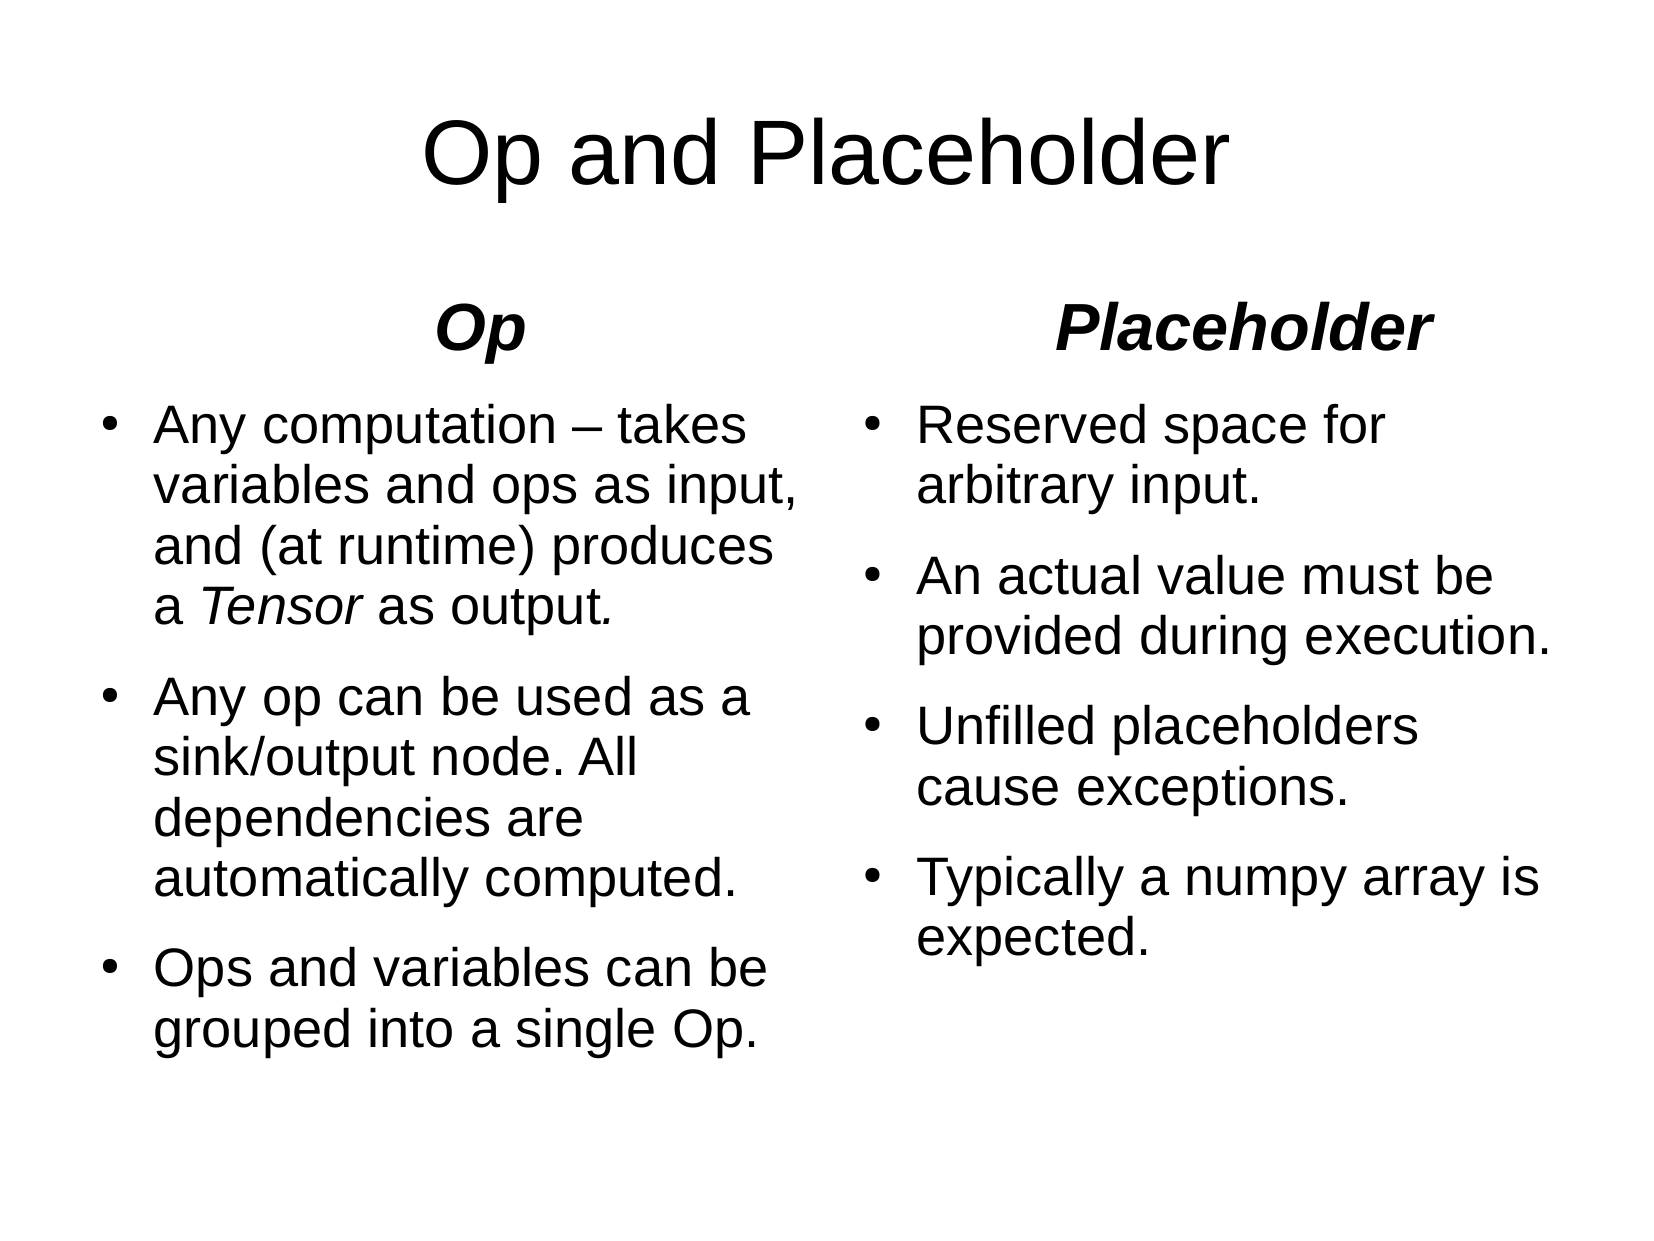

# Op and Placeholder
Op
Any computation – takes variables and ops as input, and (at runtime) produces a Tensor as output.
Any op can be used as a sink/output node. All dependencies are automatically computed.
Ops and variables can be grouped into a single Op.
Placeholder
Reserved space for arbitrary input.
An actual value must be provided during execution.
Unfilled placeholders cause exceptions.
Typically a numpy array is expected.